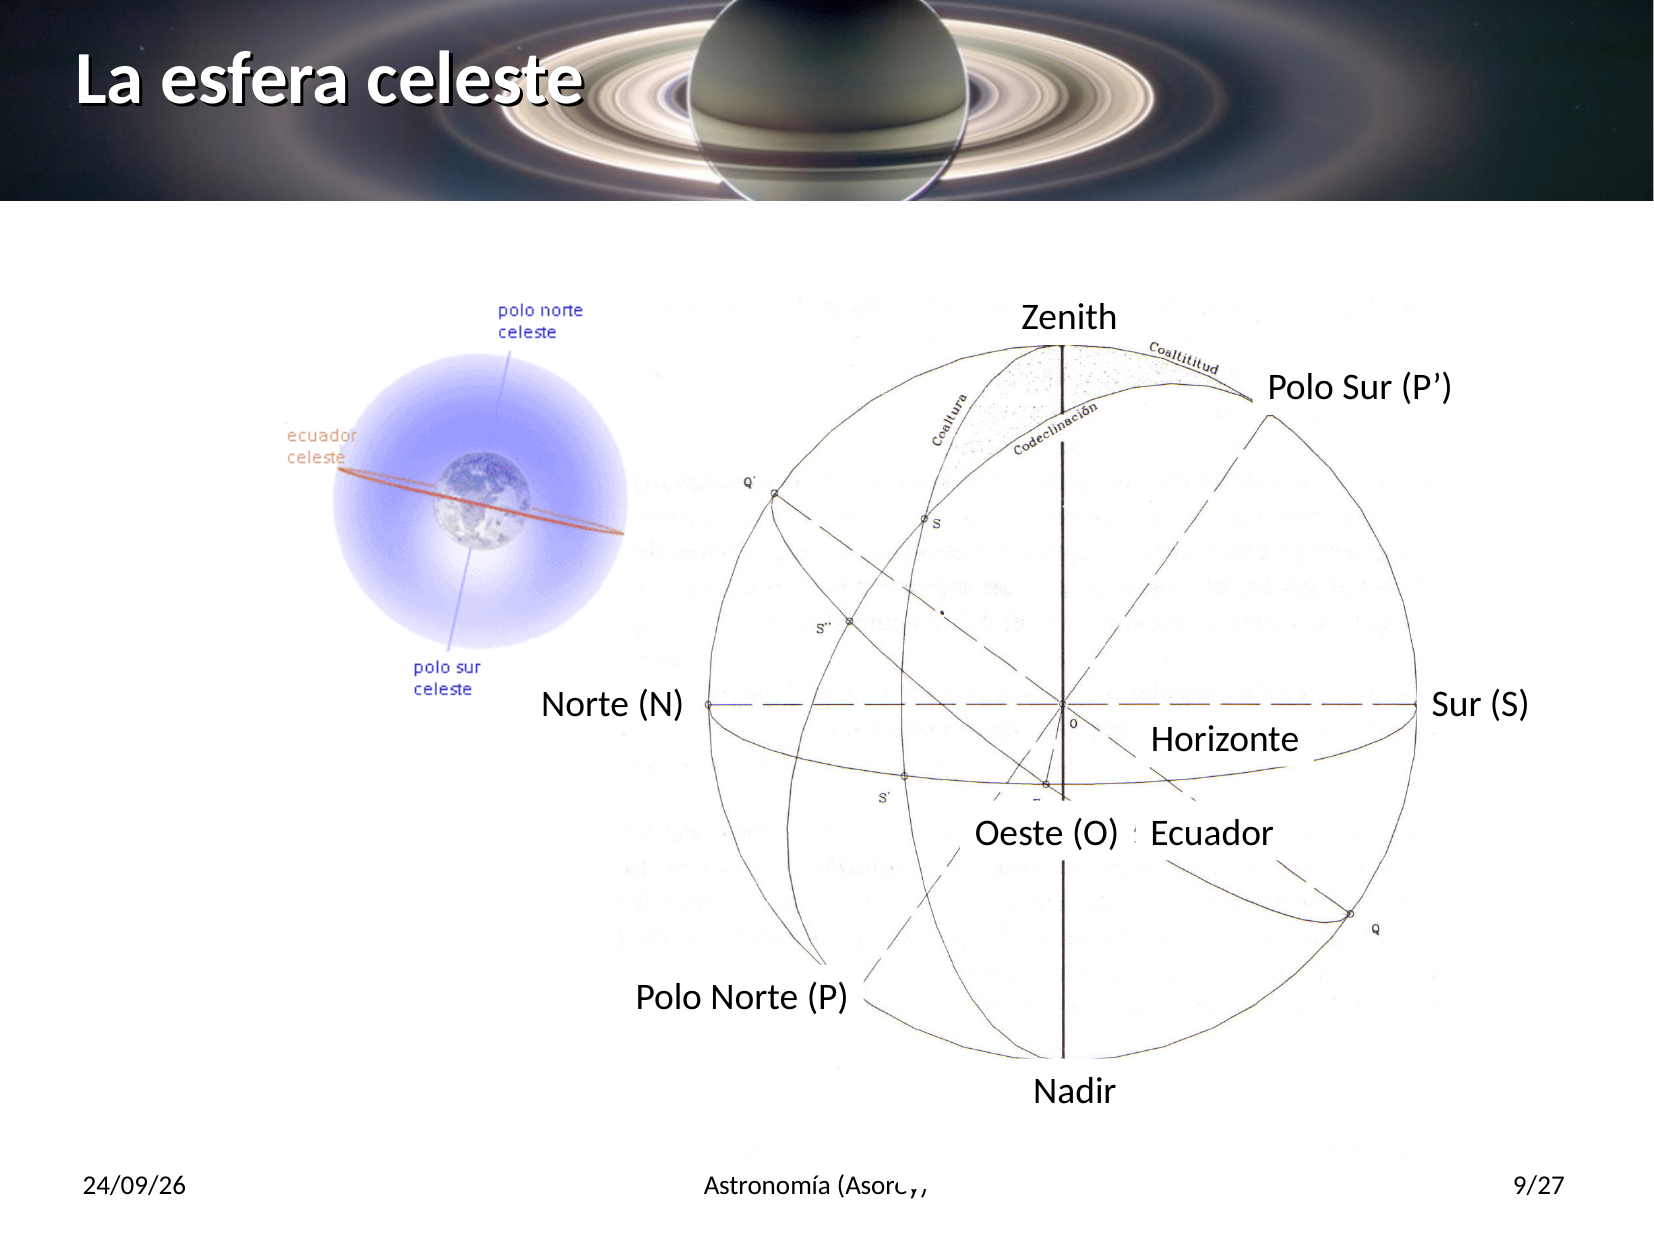

# La esfera celeste
Zenith
Polo Sur (P’)
Norte (N)
Sur (S)
Horizonte
Oeste (O)
Ecuador
Polo Norte (P)
Nadir
Astronomía (Asorey)
9